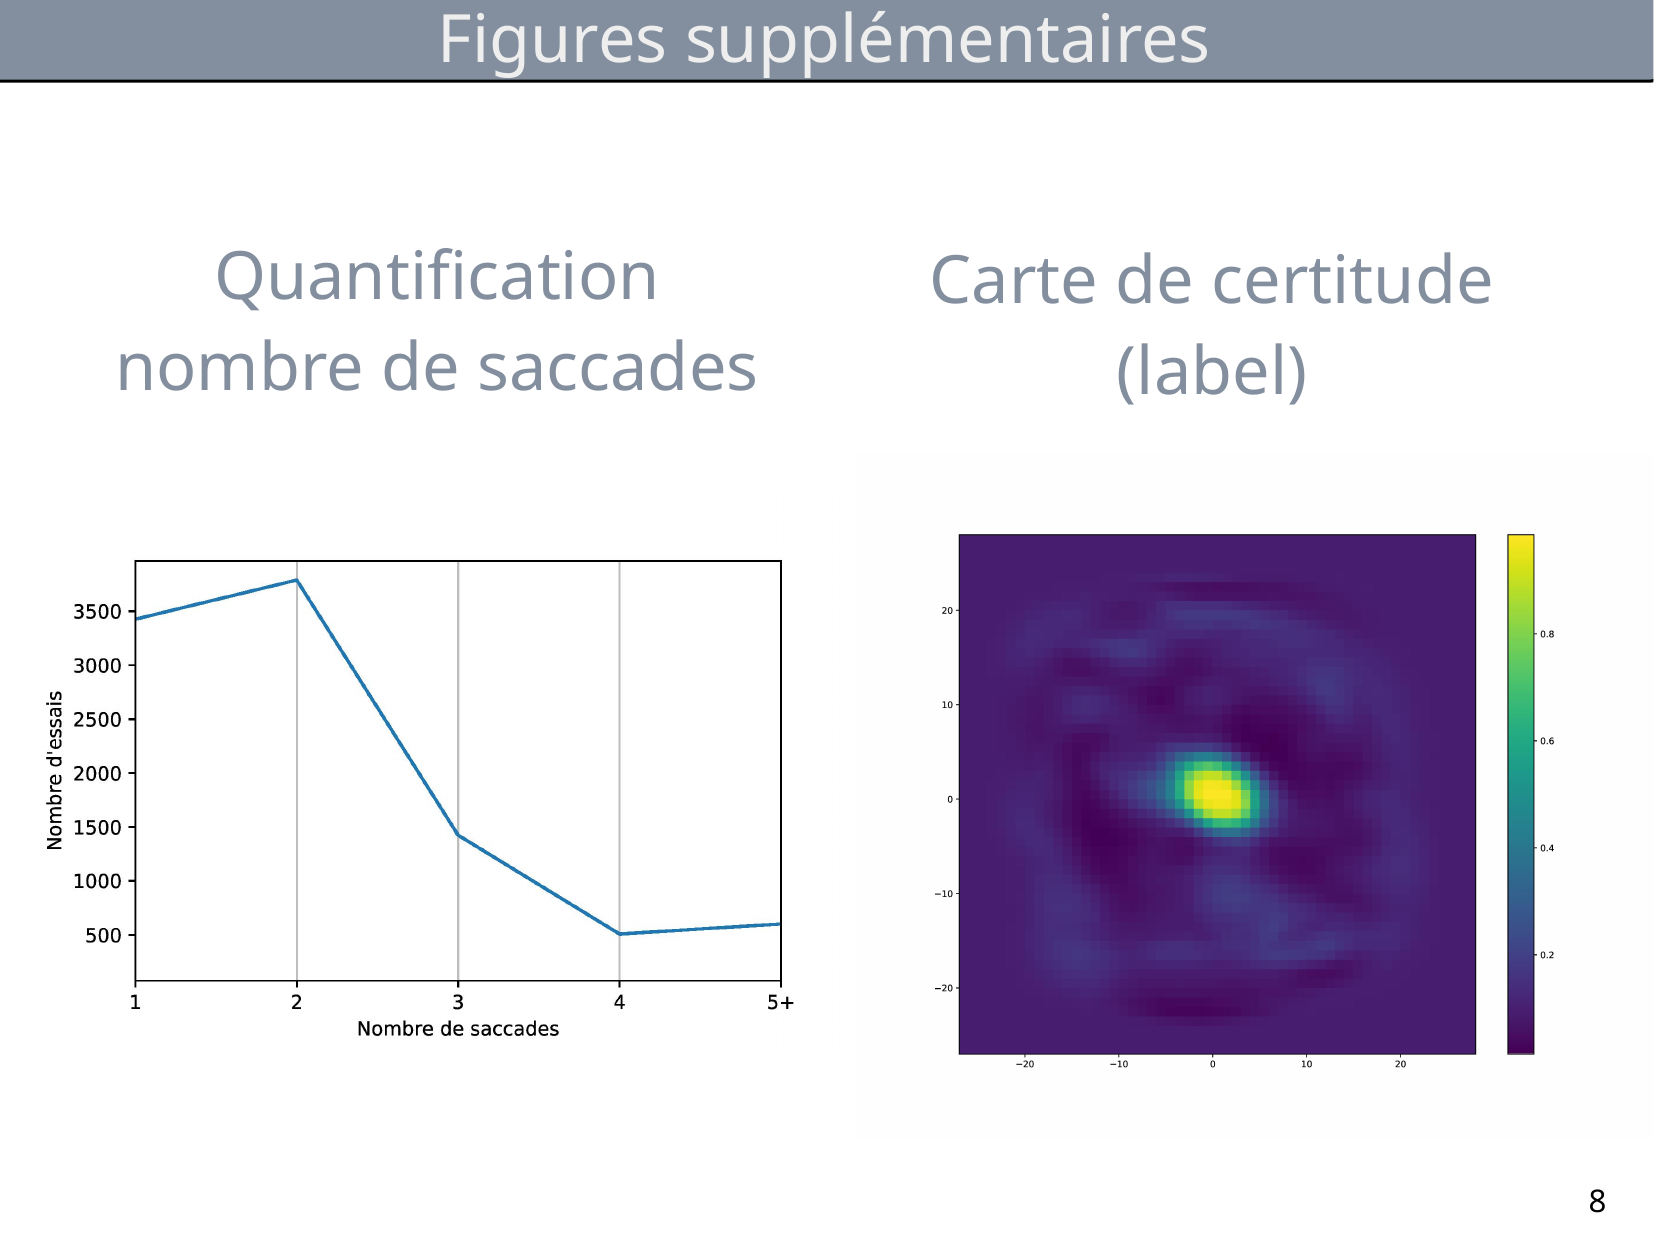

Figures supplémentaires
Quantification nombre de saccades
Carte de certitude (label)
8